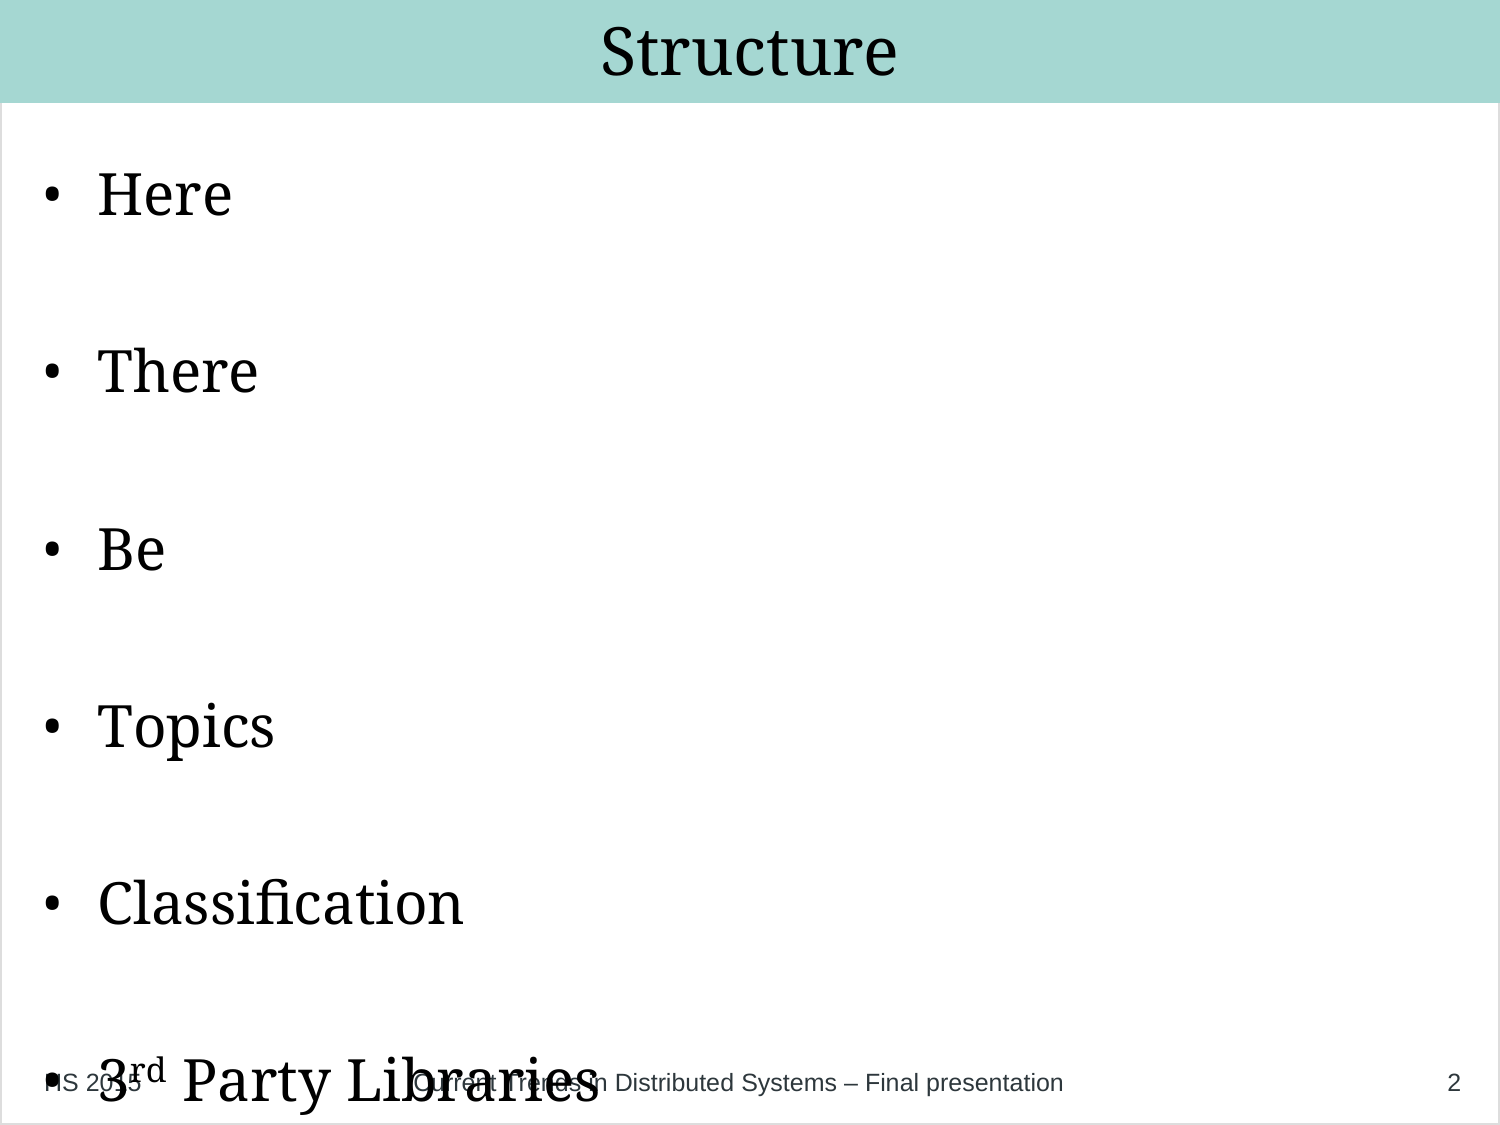

# Structure
Here
There
Be
Topics
Classification
3rd Party Libraries
HS 2015
Current Trends in Distributed Systems – Final presentation